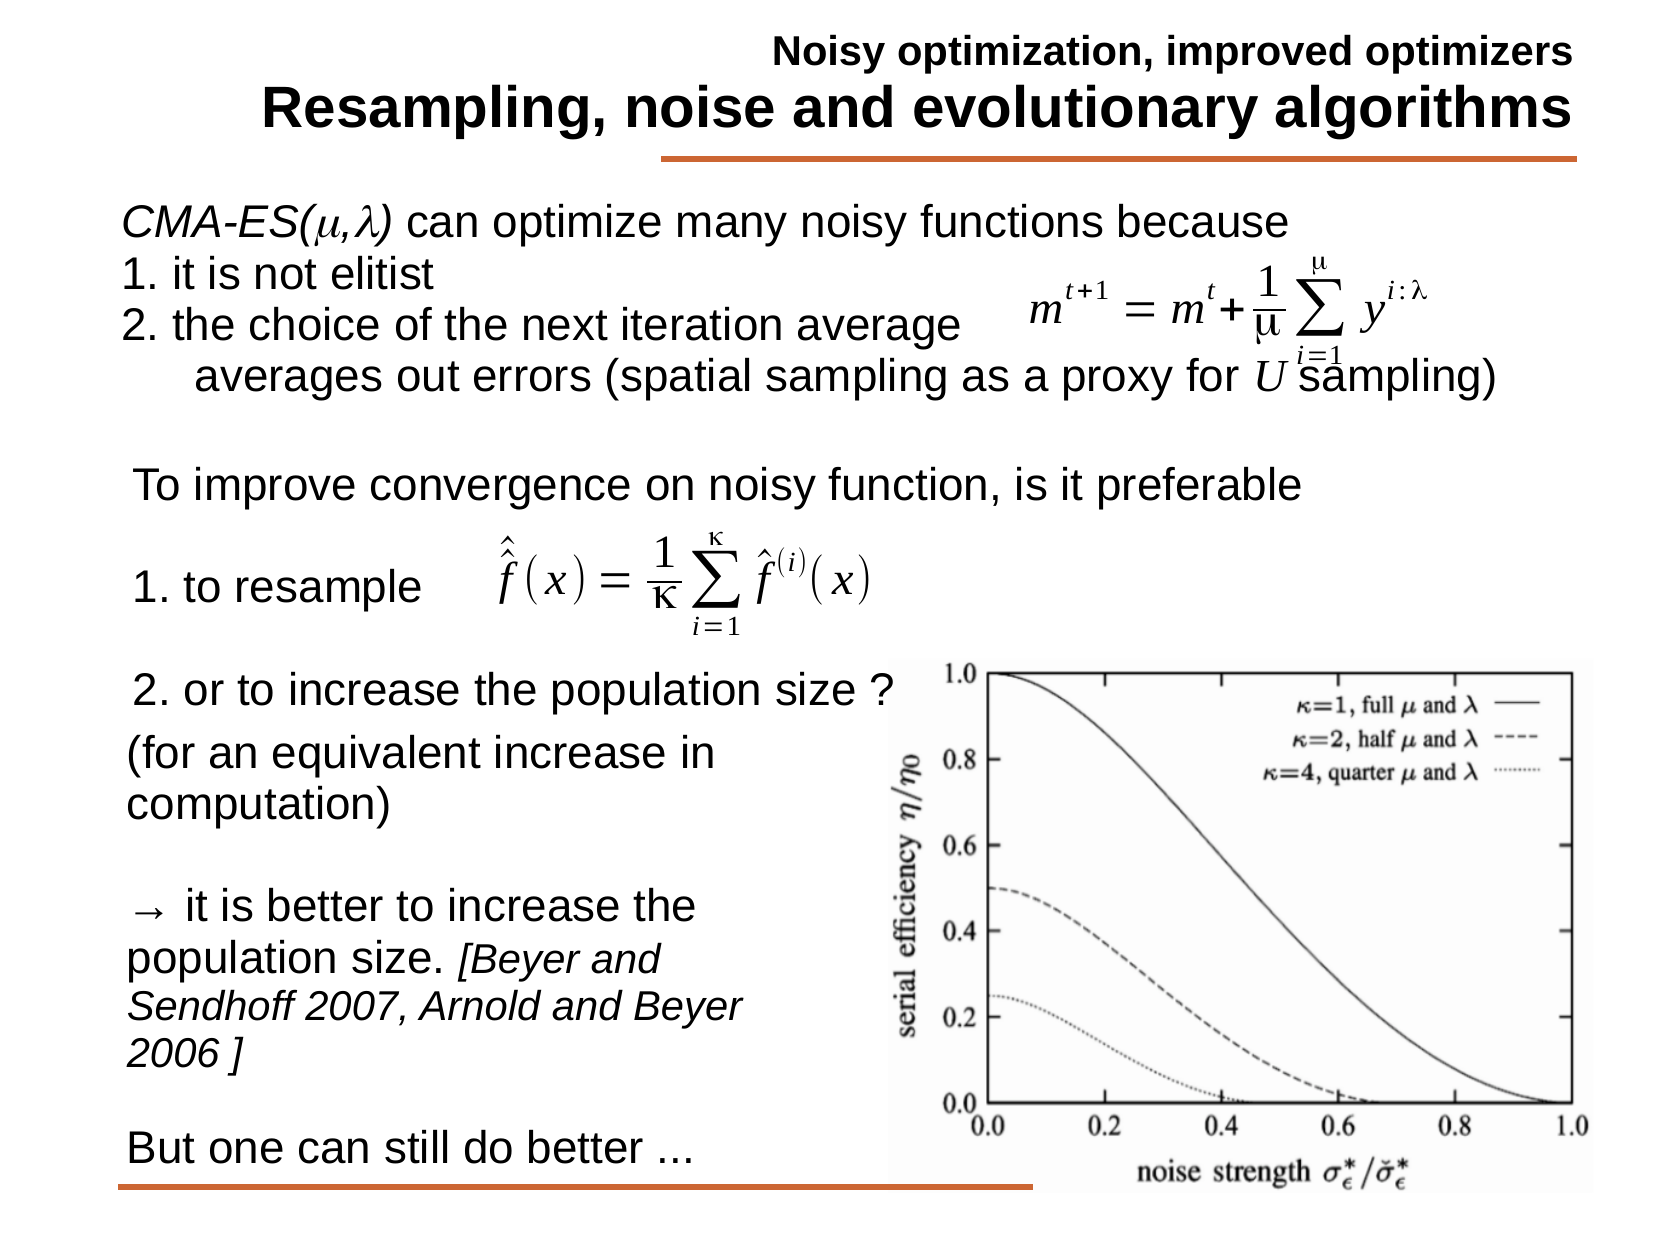

Noisy optimization, improved optimizers
Resampling, noise and evolutionary algorithms
CMA-ES(m,l) can optimize many noisy functions because
 it is not elitist
 the choice of the next iteration average
	averages out errors (spatial sampling as a proxy for U sampling)
To improve convergence on noisy function, is it preferable
1. to resample
2. or to increase the population size ?
(for an equivalent increase in computation)
→ it is better to increase the population size. [Beyer and Sendhoff 2007, Arnold and Beyer 2006 ]
But one can still do better ...
71